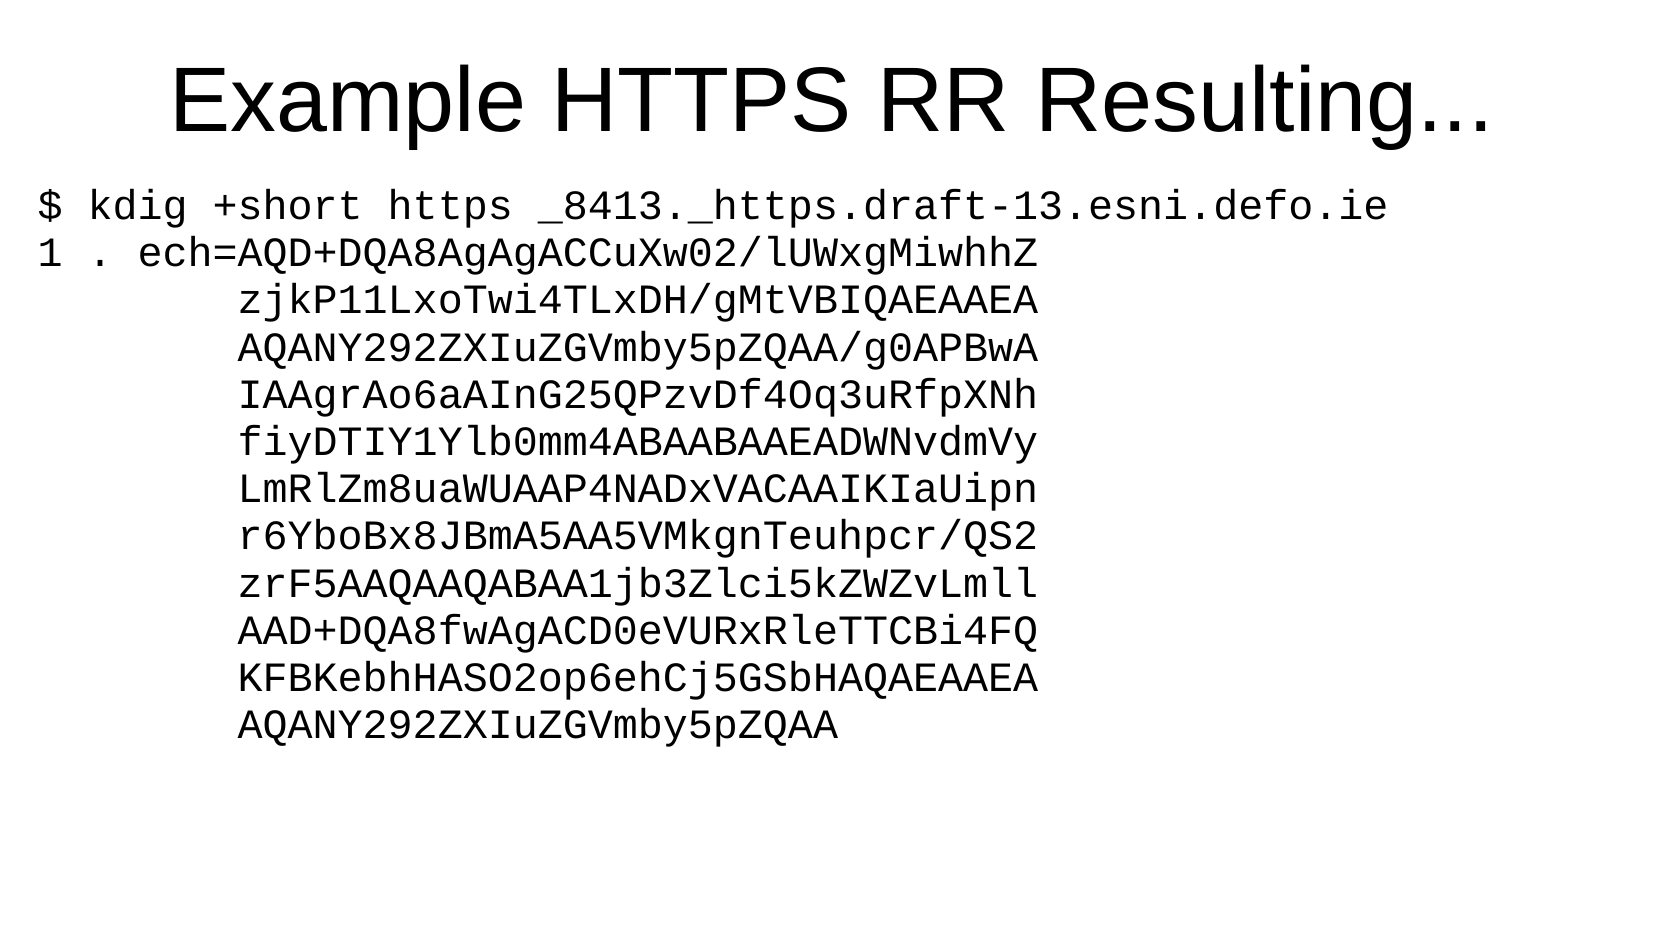

# Example HTTPS RR Resulting...
$ kdig +short https _8413._https.draft-13.esni.defo.ie
1 . ech=AQD+DQA8AgAgACCuXw02/lUWxgMiwhhZ
 zjkP11LxoTwi4TLxDH/gMtVBIQAEAAEA
 AQANY292ZXIuZGVmby5pZQAA/g0APBwA
 IAAgrAo6aAInG25QPzvDf4Oq3uRfpXNh
 fiyDTIY1Ylb0mm4ABAABAAEADWNvdmVy
 LmRlZm8uaWUAAP4NADxVACAAIKIaUipn
 r6YboBx8JBmA5AA5VMkgnTeuhpcr/QS2
 zrF5AAQAAQABAA1jb3Zlci5kZWZvLmll
 AAD+DQA8fwAgACD0eVURxRleTTCBi4FQ
 KFBKebhHASO2op6ehCj5GSbHAQAEAAEA
 AQANY292ZXIuZGVmby5pZQAA